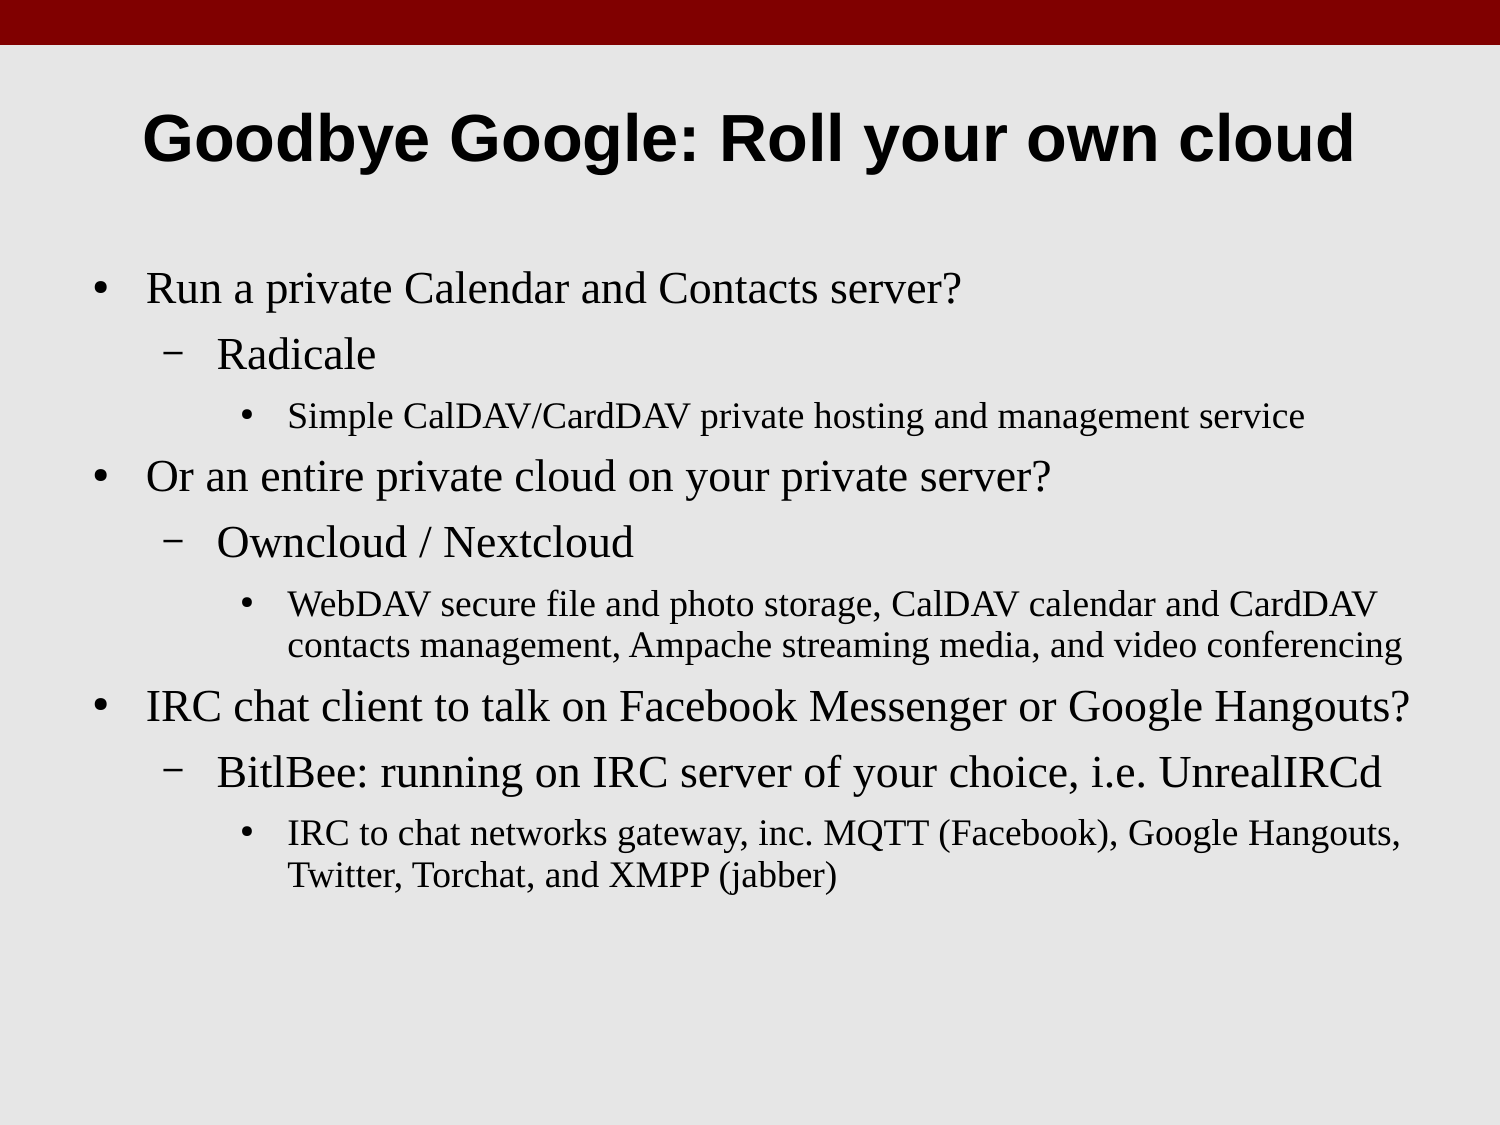

# Goodbye Google: Roll your own cloud
Run a private Calendar and Contacts server?
Radicale
Simple CalDAV/CardDAV private hosting and management service
Or an entire private cloud on your private server?
Owncloud / Nextcloud
WebDAV secure file and photo storage, CalDAV calendar and CardDAV contacts management, Ampache streaming media, and video conferencing
IRC chat client to talk on Facebook Messenger or Google Hangouts?
BitlBee: running on IRC server of your choice, i.e. UnrealIRCd
IRC to chat networks gateway, inc. MQTT (Facebook), Google Hangouts, Twitter, Torchat, and XMPP (jabber)